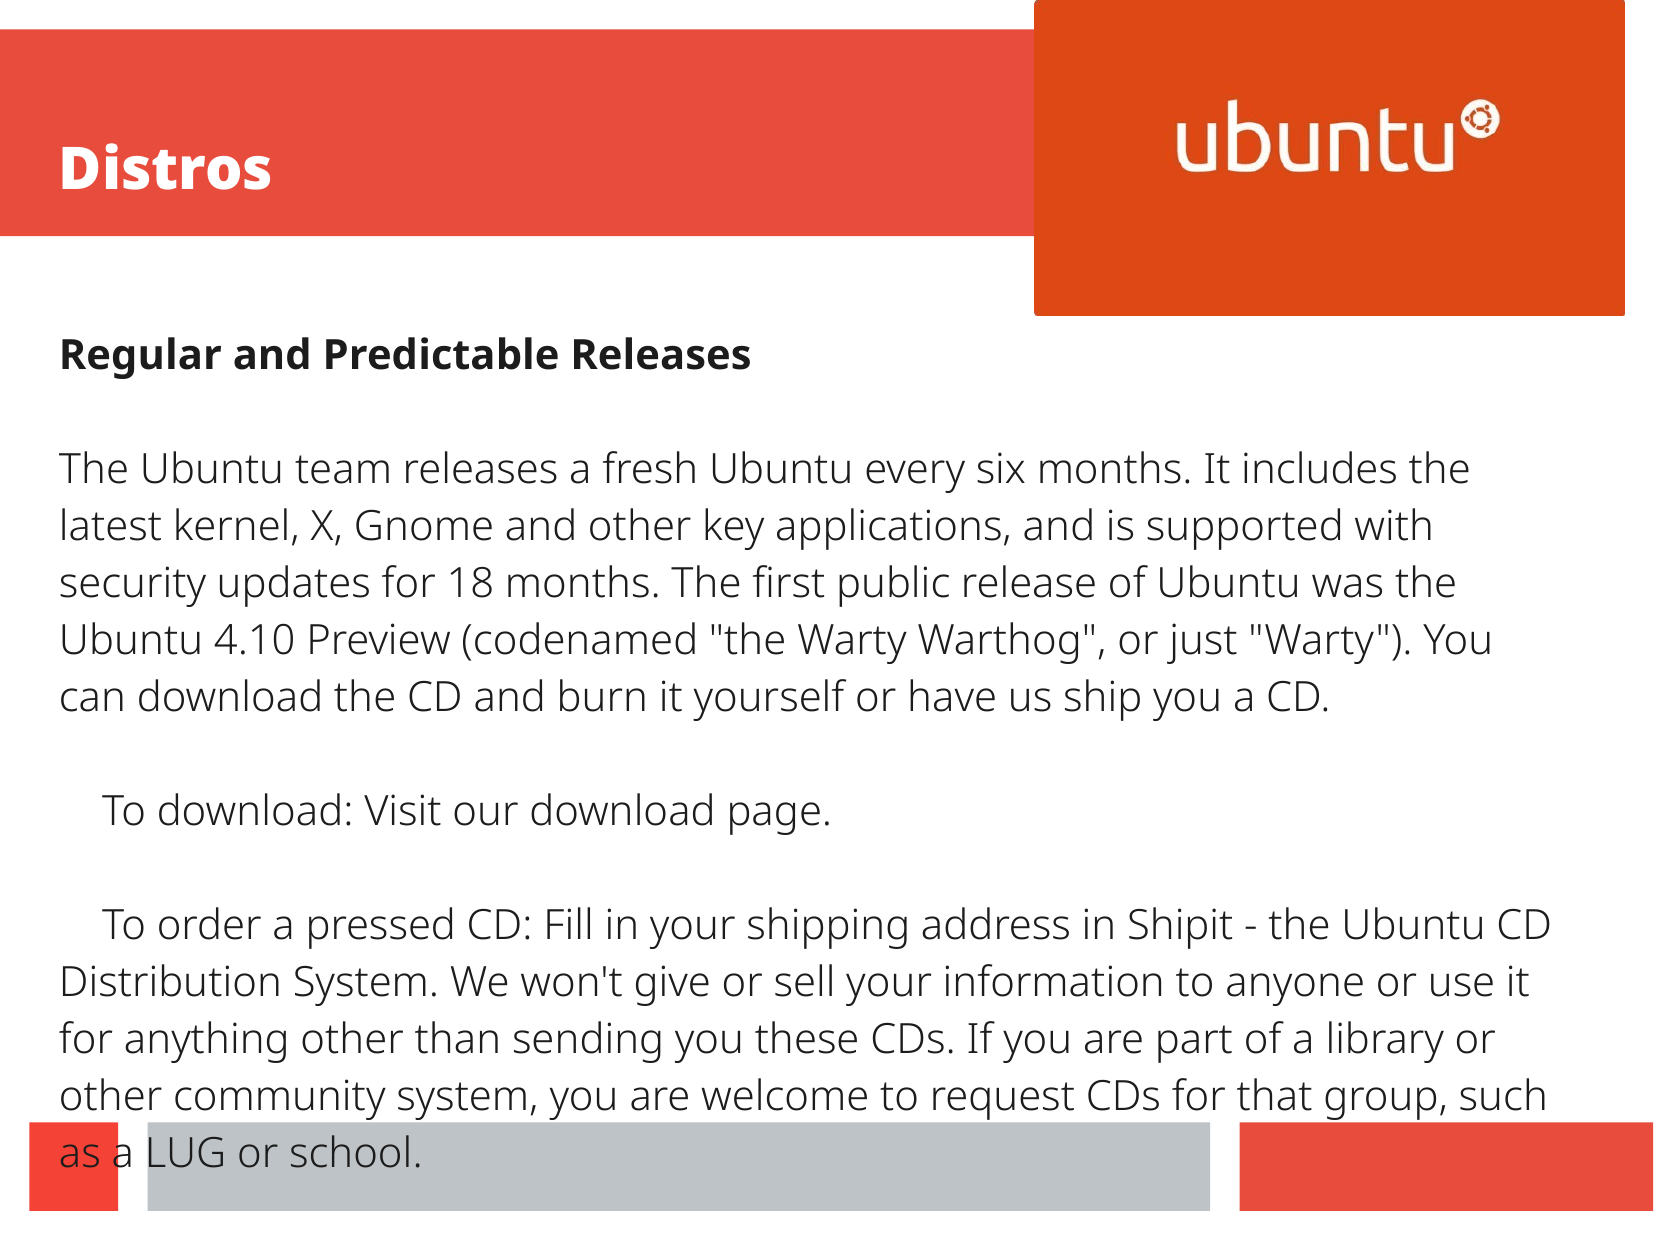

# Distros
Regular and Predictable Releases
The Ubuntu team releases a fresh Ubuntu every six months. It includes the latest kernel, X, Gnome and other key applications, and is supported with security updates for 18 months. The first public release of Ubuntu was the Ubuntu 4.10 Preview (codenamed "the Warty Warthog", or just "Warty"). You can download the CD and burn it yourself or have us ship you a CD.
 To download: Visit our download page.
 To order a pressed CD: Fill in your shipping address in Shipit - the Ubuntu CD Distribution System. We won't give or sell your information to anyone or use it for anything other than sending you these CDs. If you are part of a library or other community system, you are welcome to request CDs for that group, such as a LUG or school.